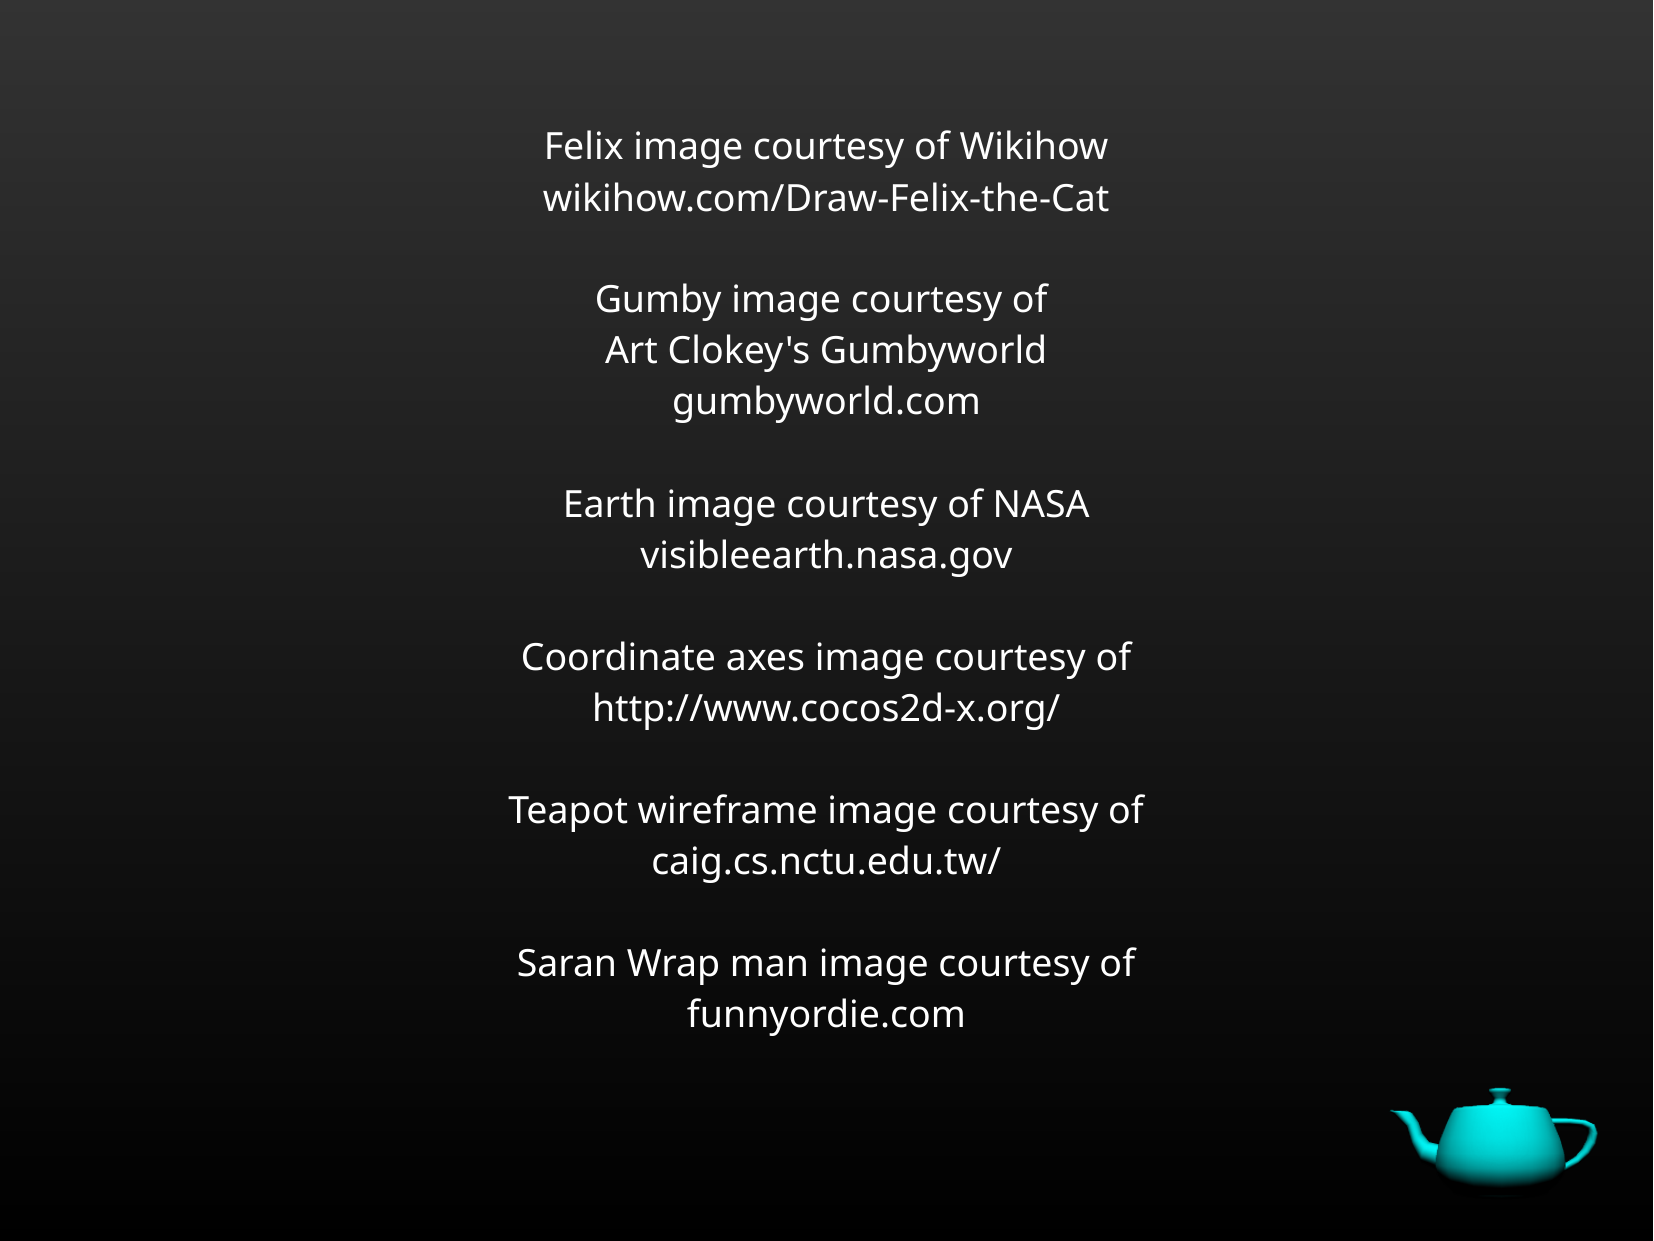

# Felix image courtesy of Wikihow
wikihow.com/Draw-Felix-the-Cat
Gumby image courtesy of
Art Clokey's Gumbyworld
gumbyworld.com
Earth image courtesy of NASA
visibleearth.nasa.gov
Coordinate axes image courtesy of
http://www.cocos2d-x.org/
Teapot wireframe image courtesy of
caig.cs.nctu.edu.tw/
Saran Wrap man image courtesy of
funnyordie.com